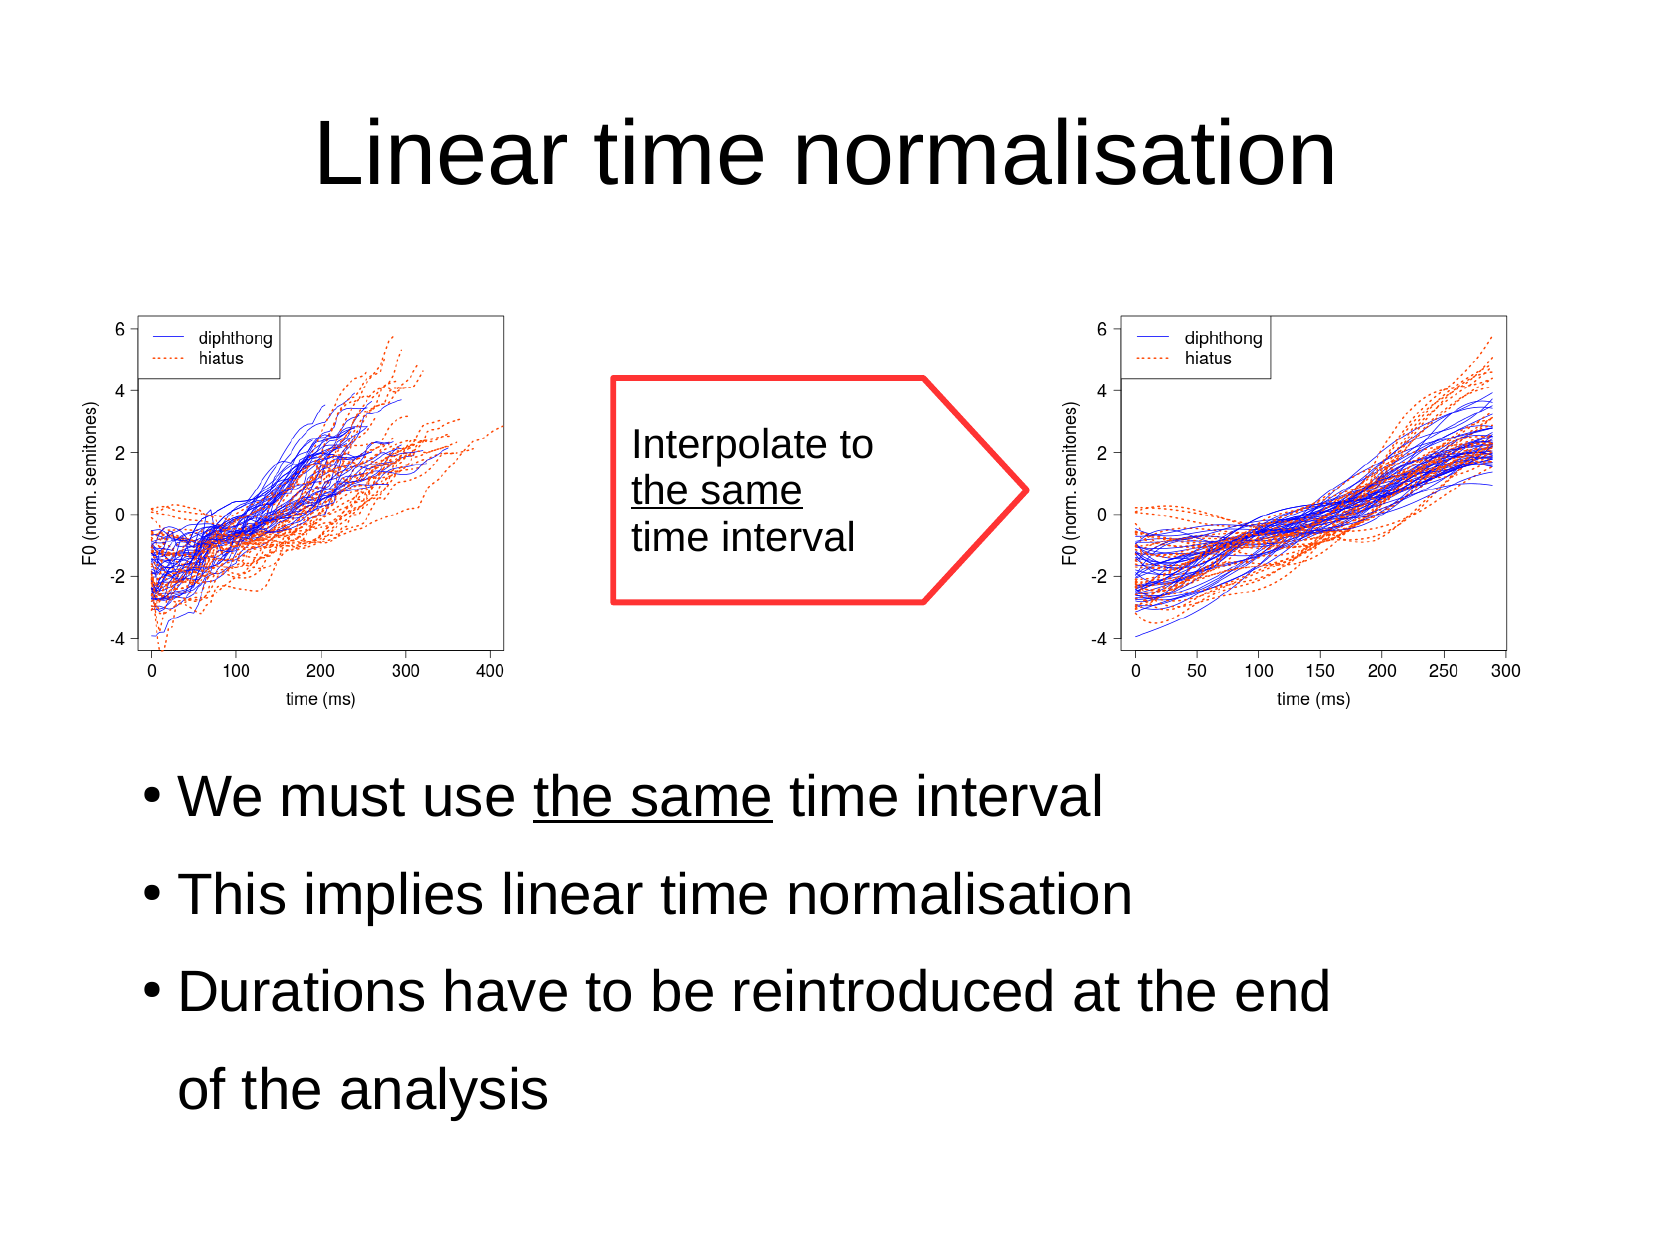

# Linear time normalisation
Interpolate to the same time interval
We must use the same time interval
This implies linear time normalisation
Durations have to be reintroduced at the end of the analysis